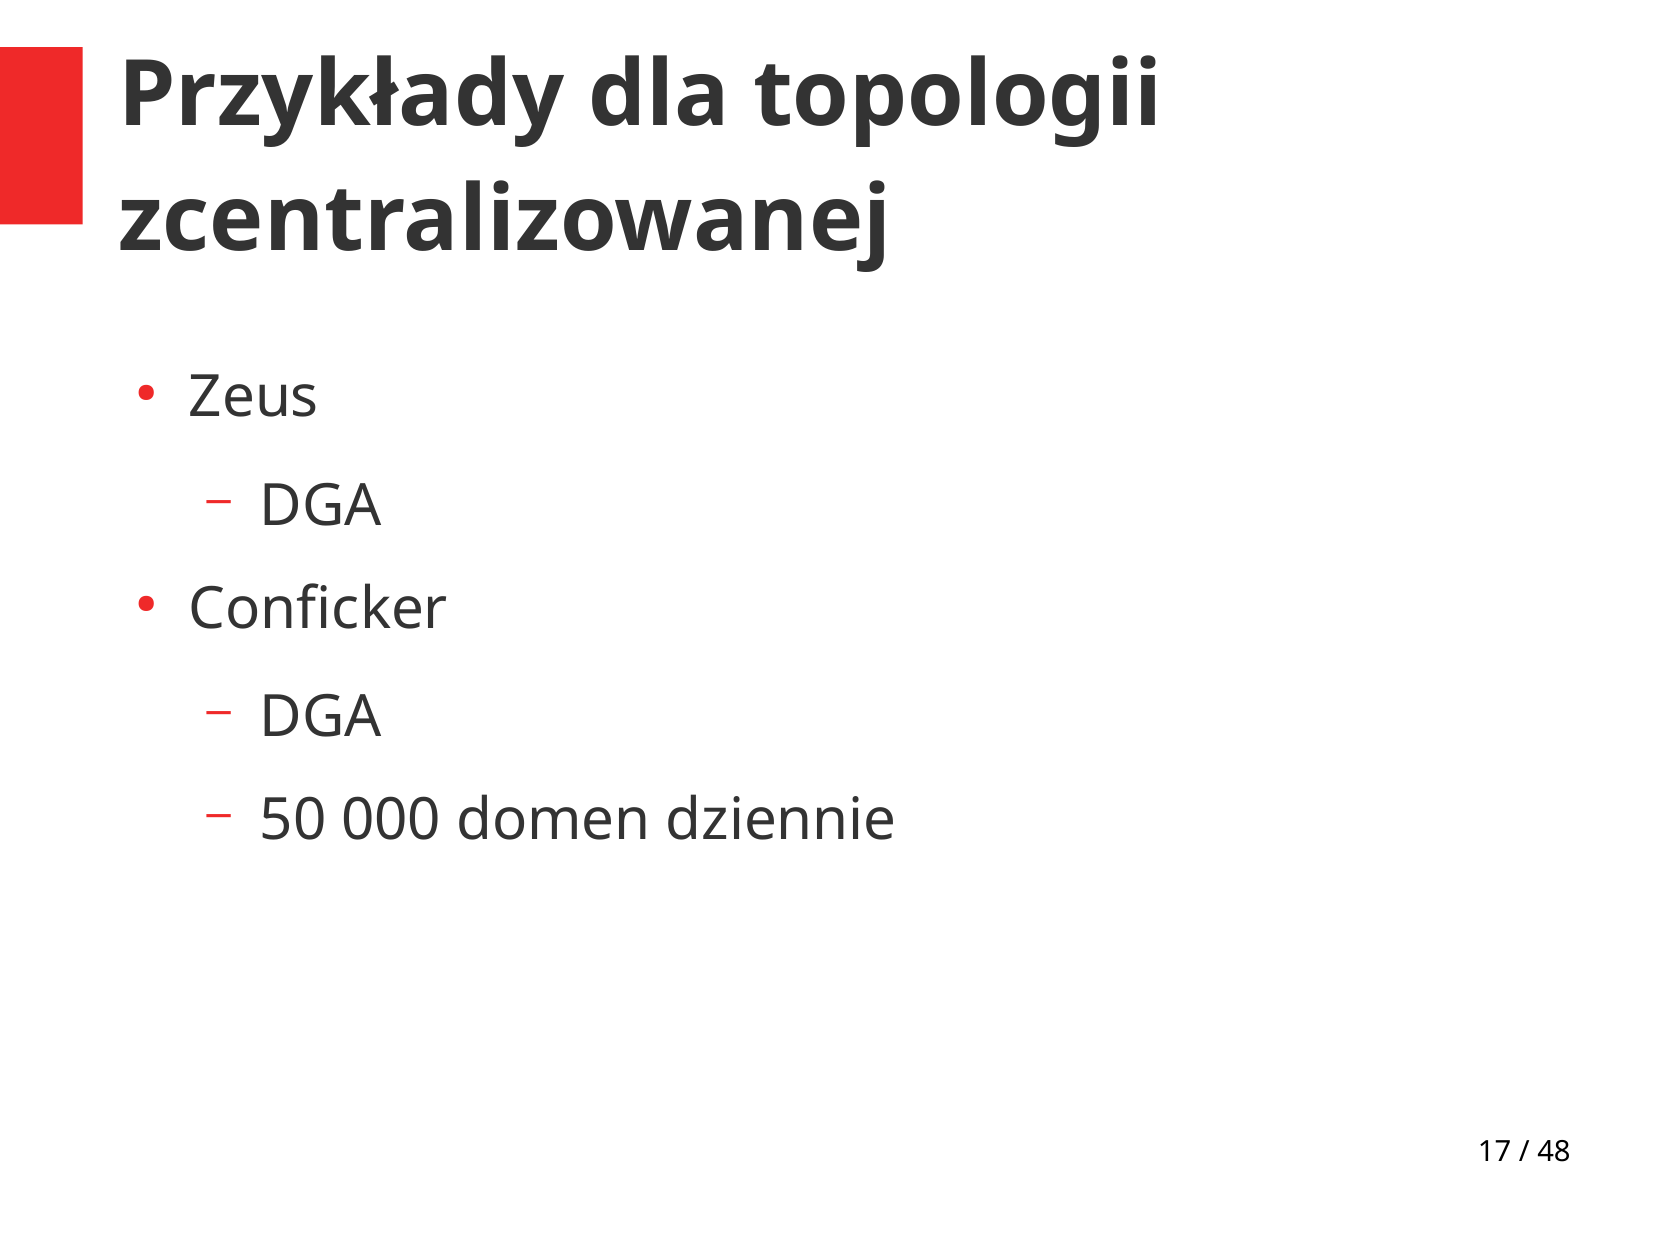

# Przykłady dla topologii zcentralizowanej
Zeus
DGA
Conficker
DGA
50 000 domen dziennie
17